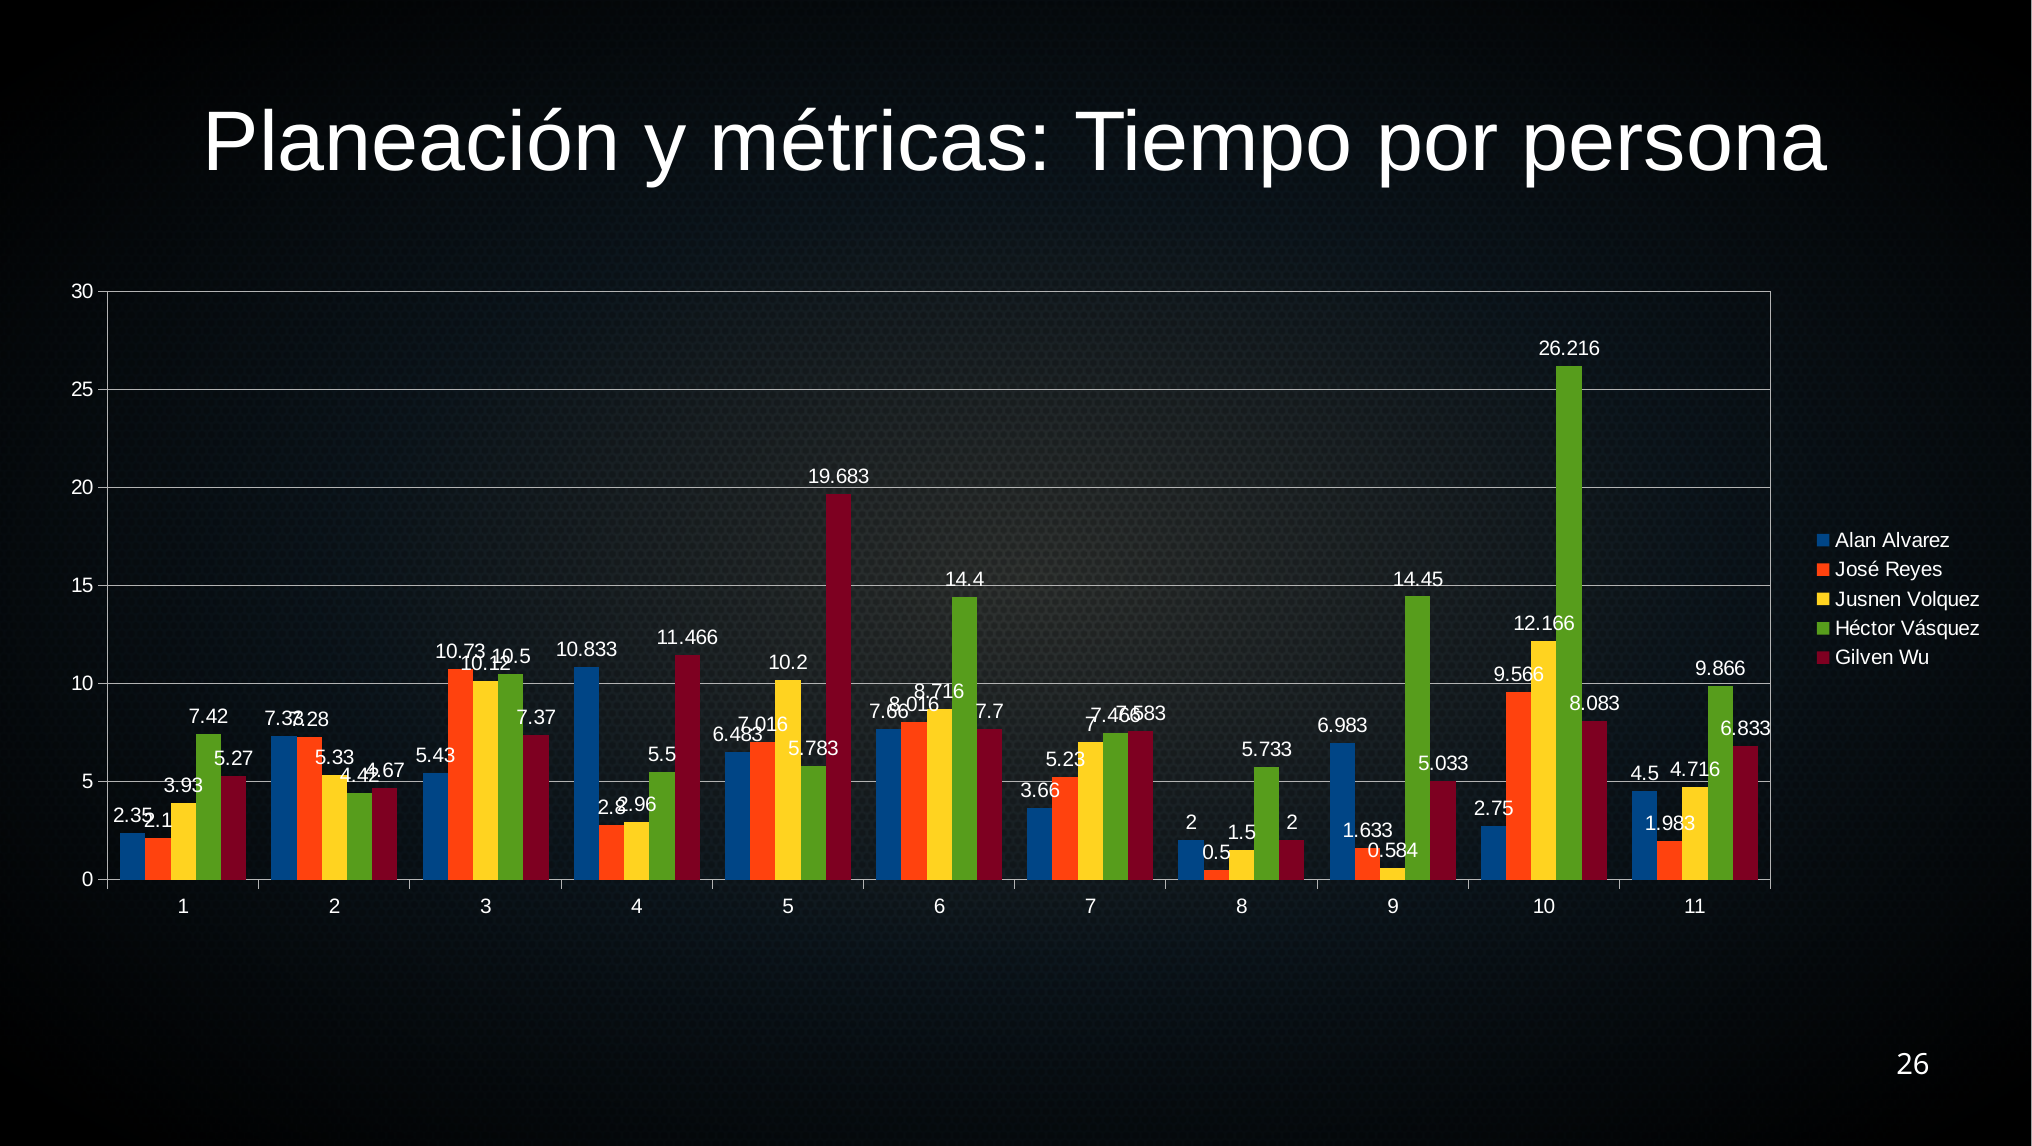

# Planeación y métricas: Tiempo por persona
### Chart
| Category | Alan Alvarez | José Reyes | Jusnen Volquez | Héctor Vásquez | Gilven Wu |
|---|---|---|---|---|---|
| 1 | 2.35 | 2.1 | 3.93 | 7.42 | 5.27 |
| 2 | 7.33 | 7.28 | 5.33 | 4.42 | 4.67 |
| 3 | 5.43 | 10.73 | 10.12 | 10.5 | 7.37 |
| 4 | 10.833 | 2.8 | 2.96 | 5.5 | 11.466 |
| 5 | 6.483 | 7.016 | 10.2 | 5.783 | 19.683 |
| 6 | 7.66 | 8.016 | 8.716 | 14.4 | 7.7 |
| 7 | 3.66 | 5.23 | 7.0 | 7.466 | 7.583 |
| 8 | 2.0 | 0.5 | 1.5 | 5.733 | 2.0 |
| 9 | 6.983 | 1.633 | 0.584 | 14.45 | 5.033 |
| 10 | 2.75 | 9.566 | 12.166 | 26.216 | 8.083 |
| 11 | 4.5 | 1.983 | 4.716 | 9.866 | 6.833 |26